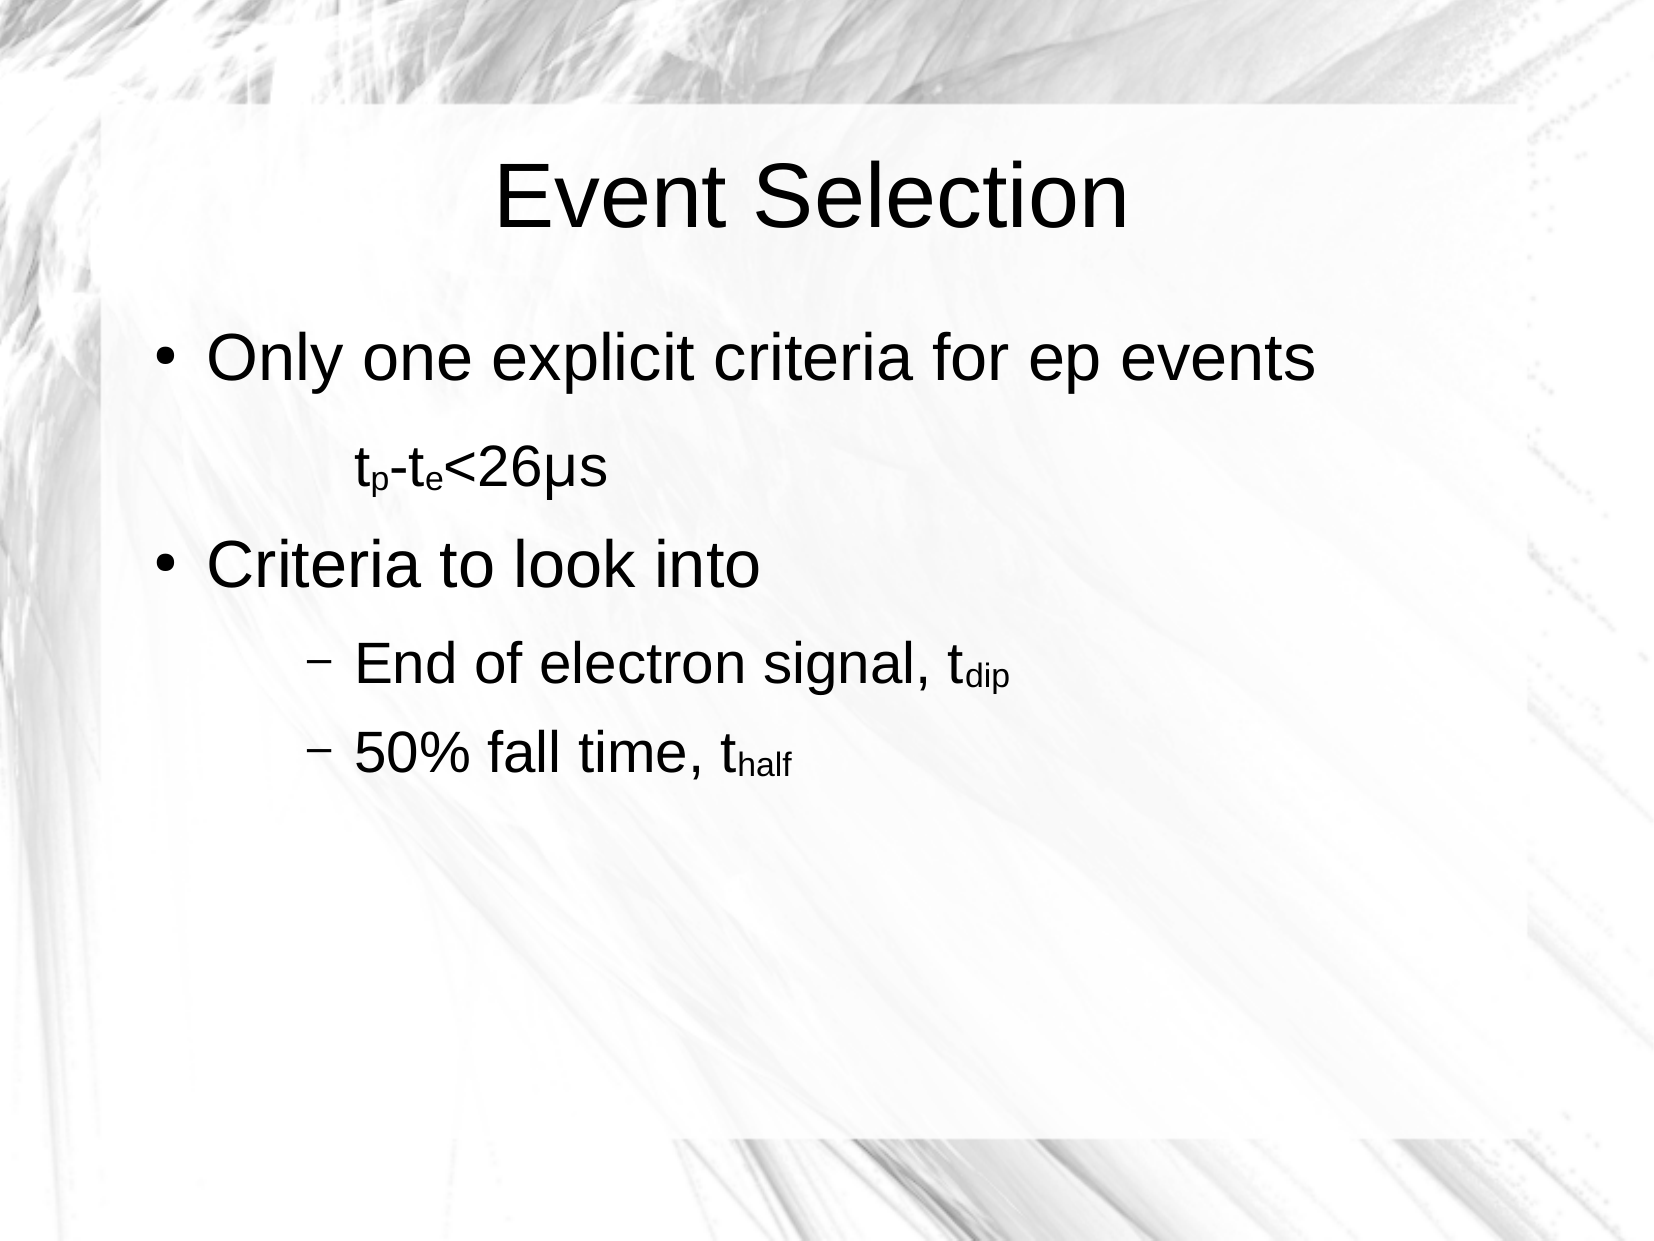

# Event Selection
Only one explicit criteria for ep events
tp-te<26μs
Criteria to look into
End of electron signal, tdip
50% fall time, thalf